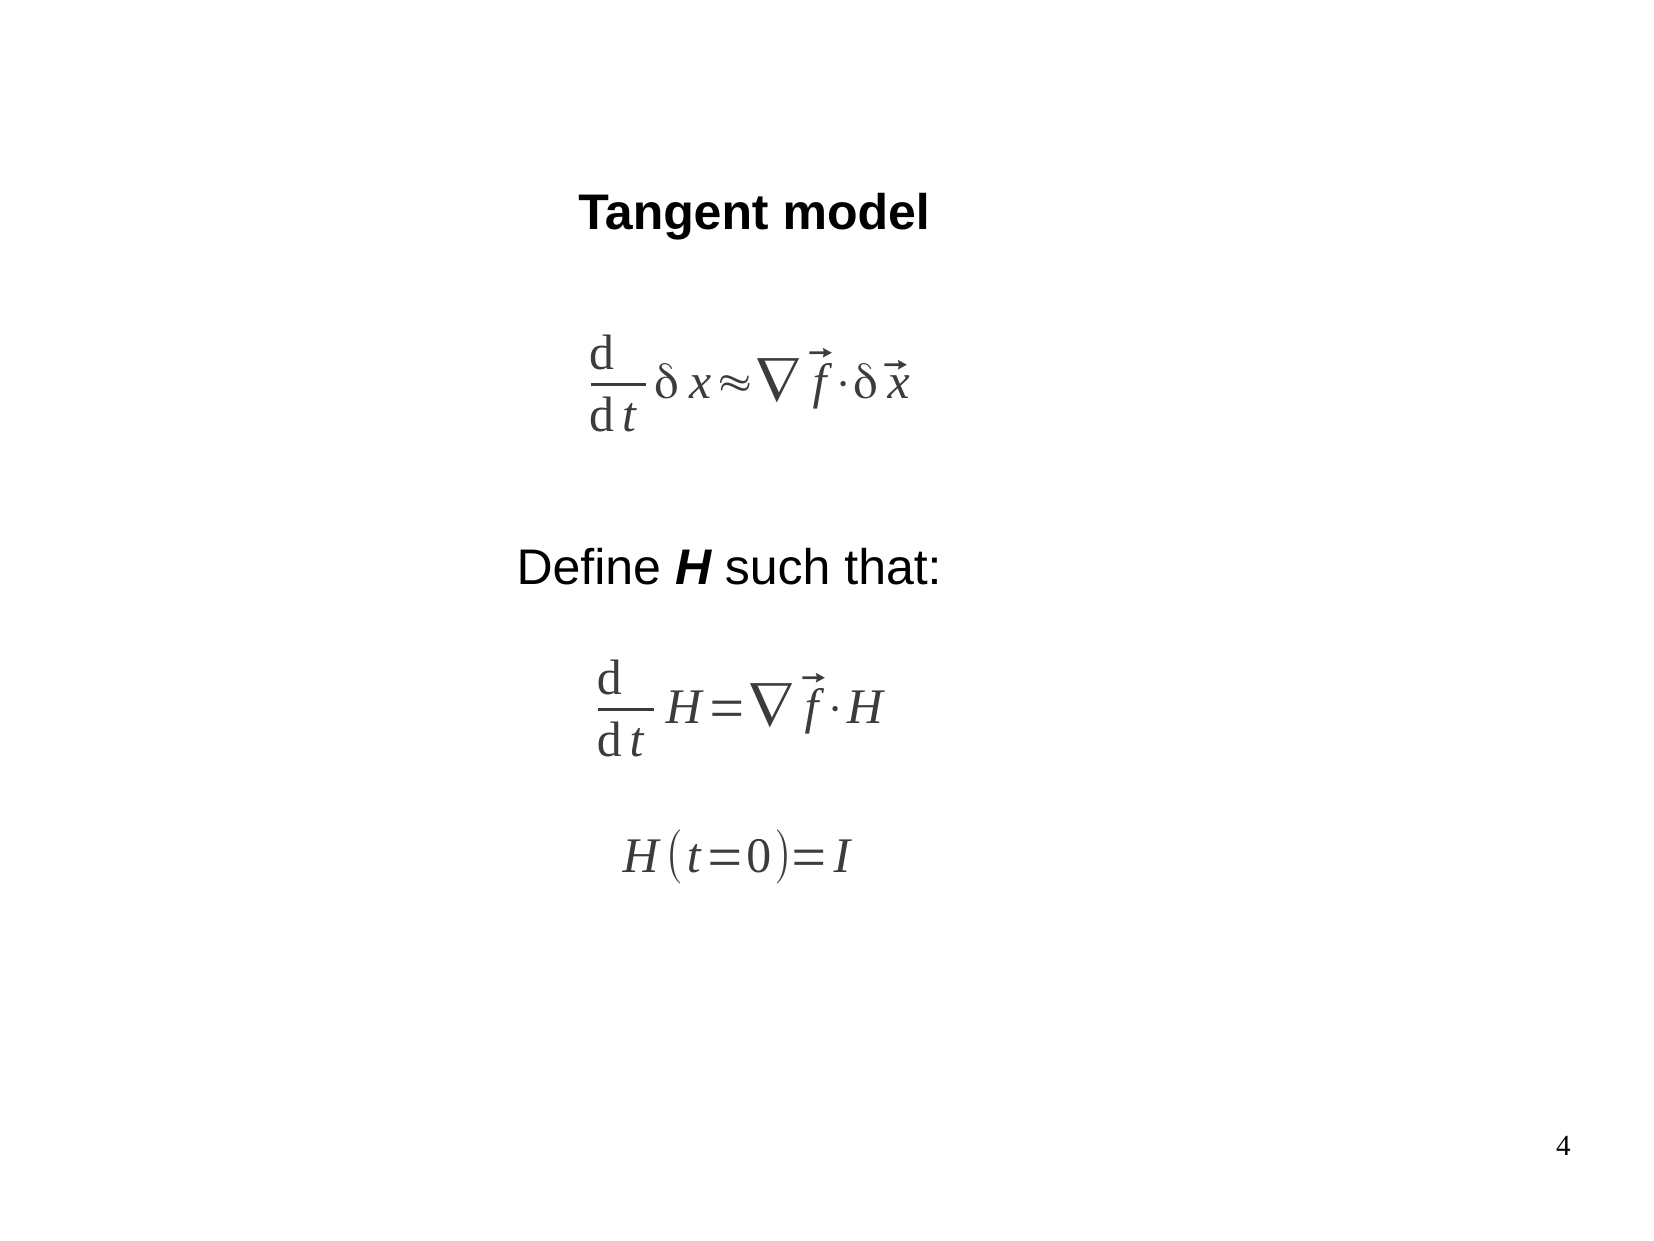

Tangent model
Define H such that:
4